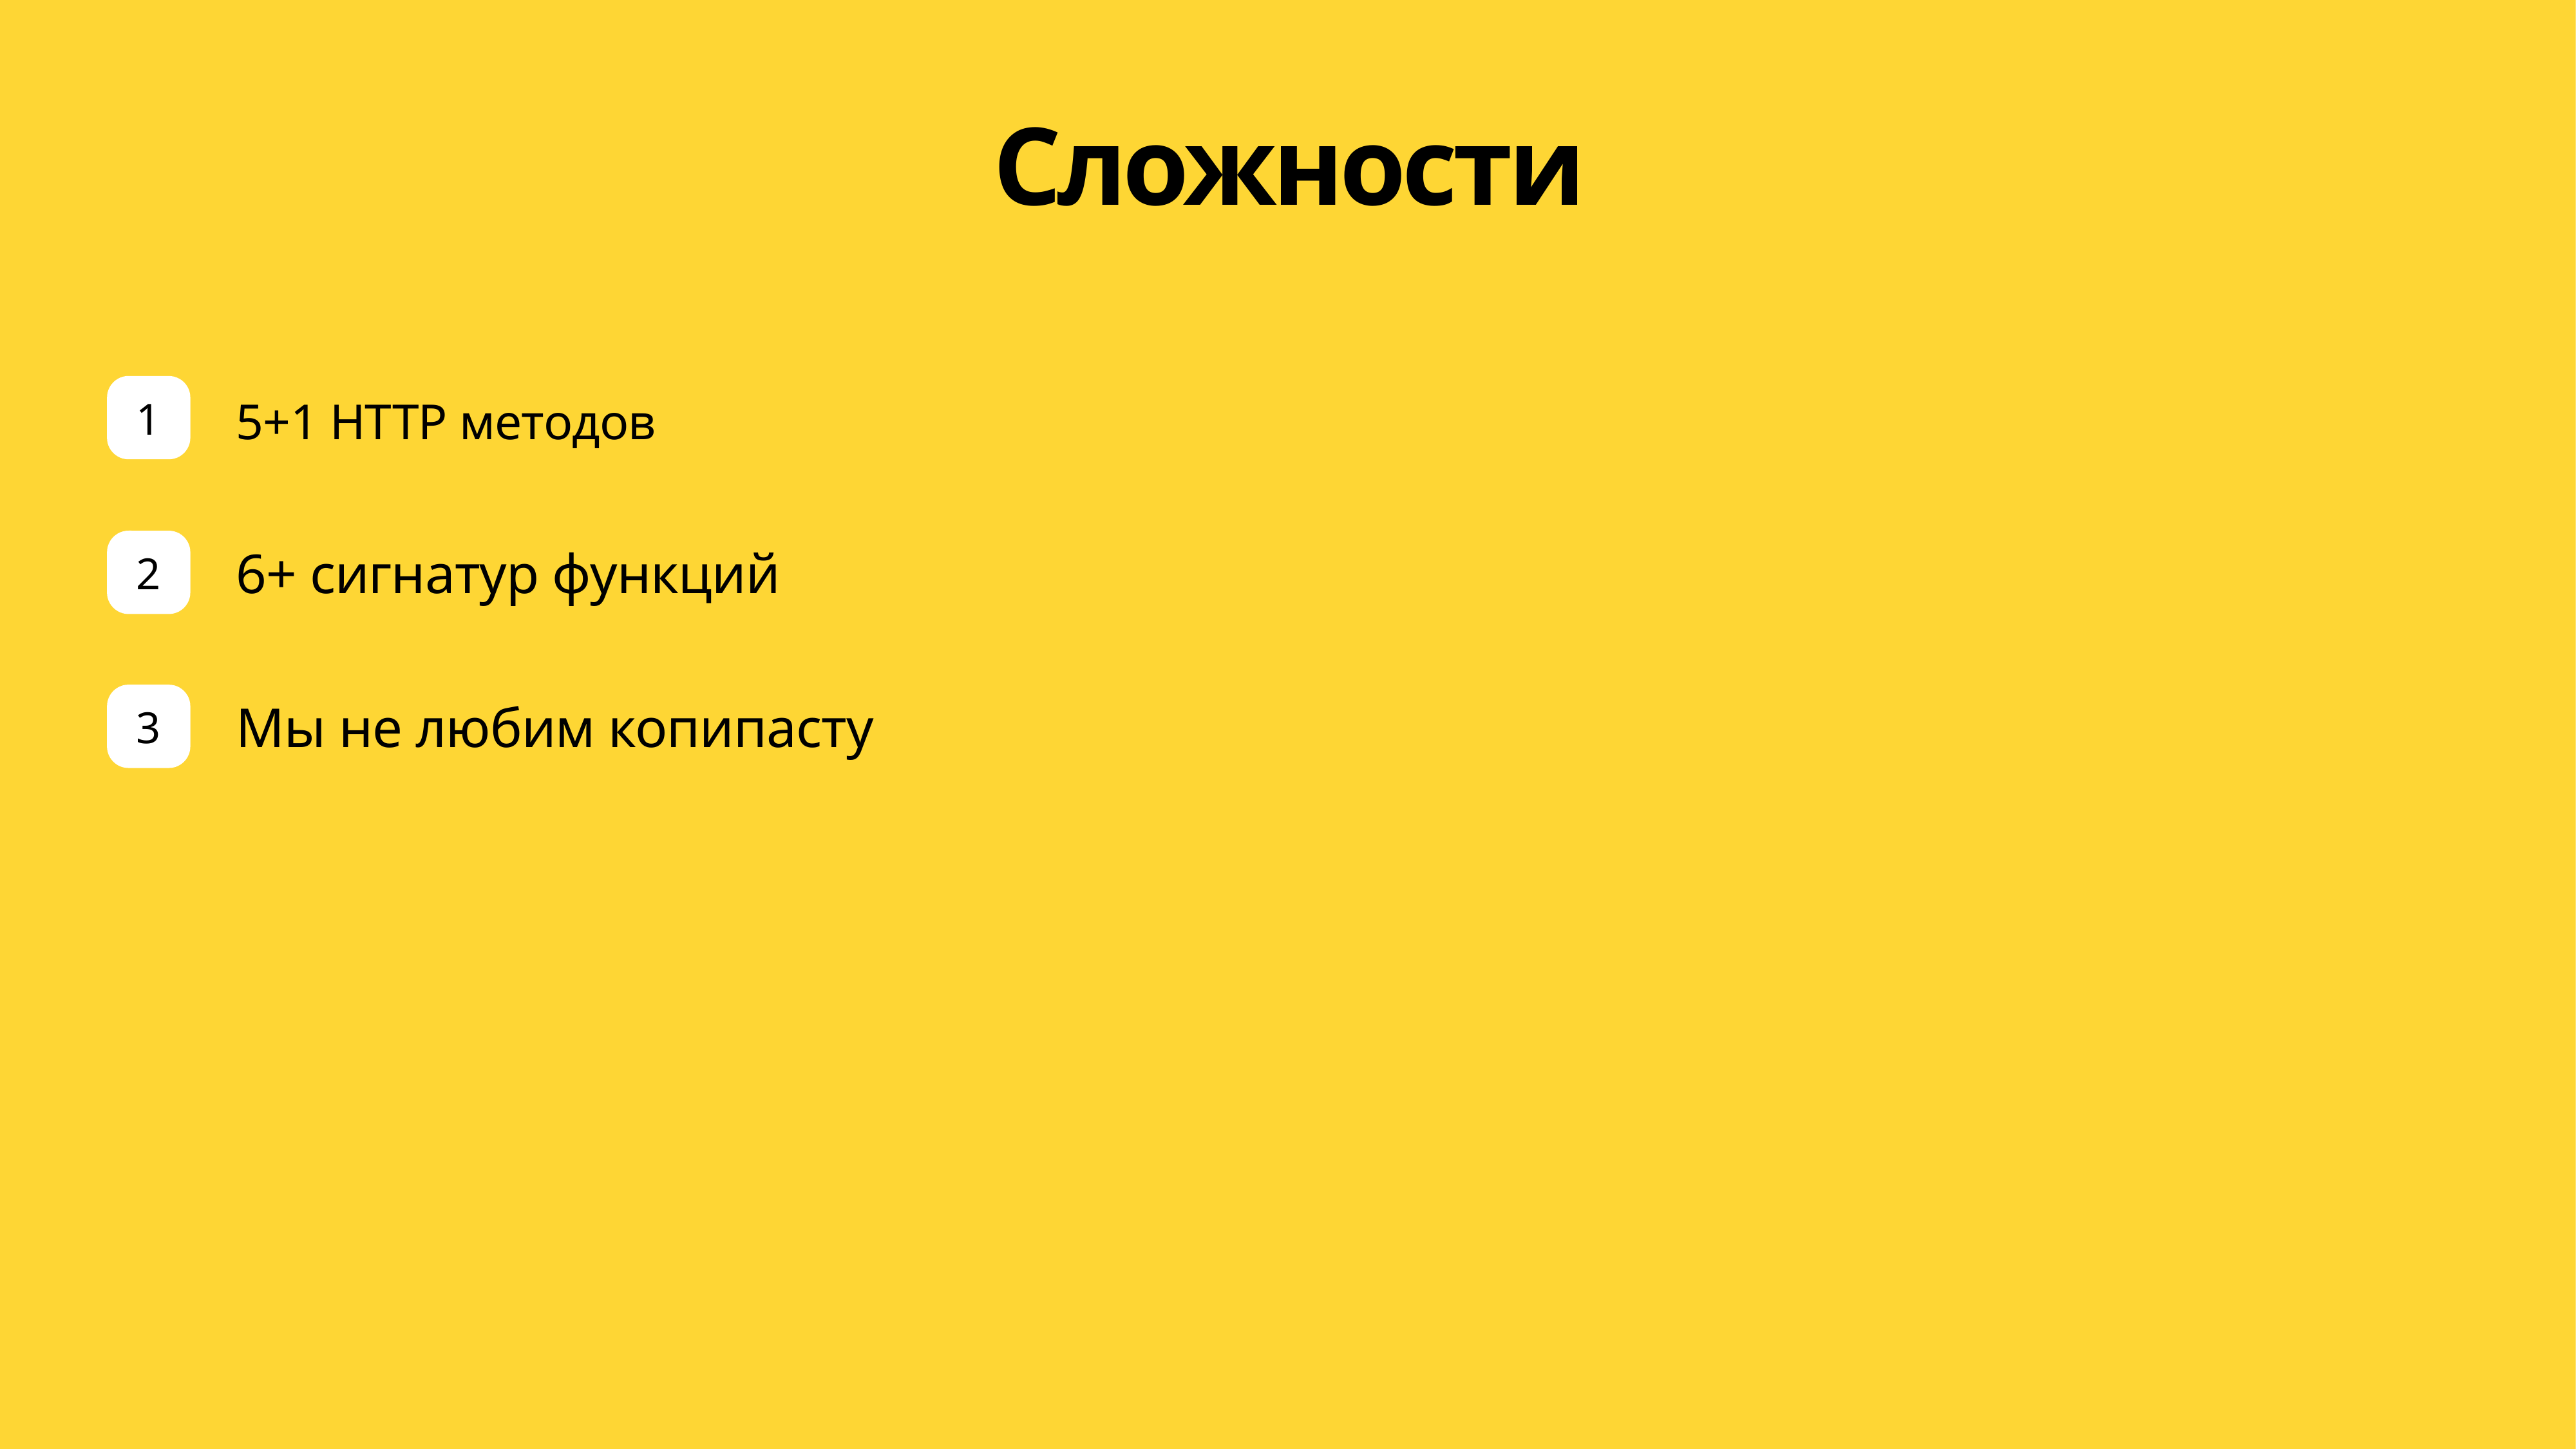

Сложности
#
1
5+1 HTTP методов
2
6+ сигнатур функций
3
Мы не любим копипасту